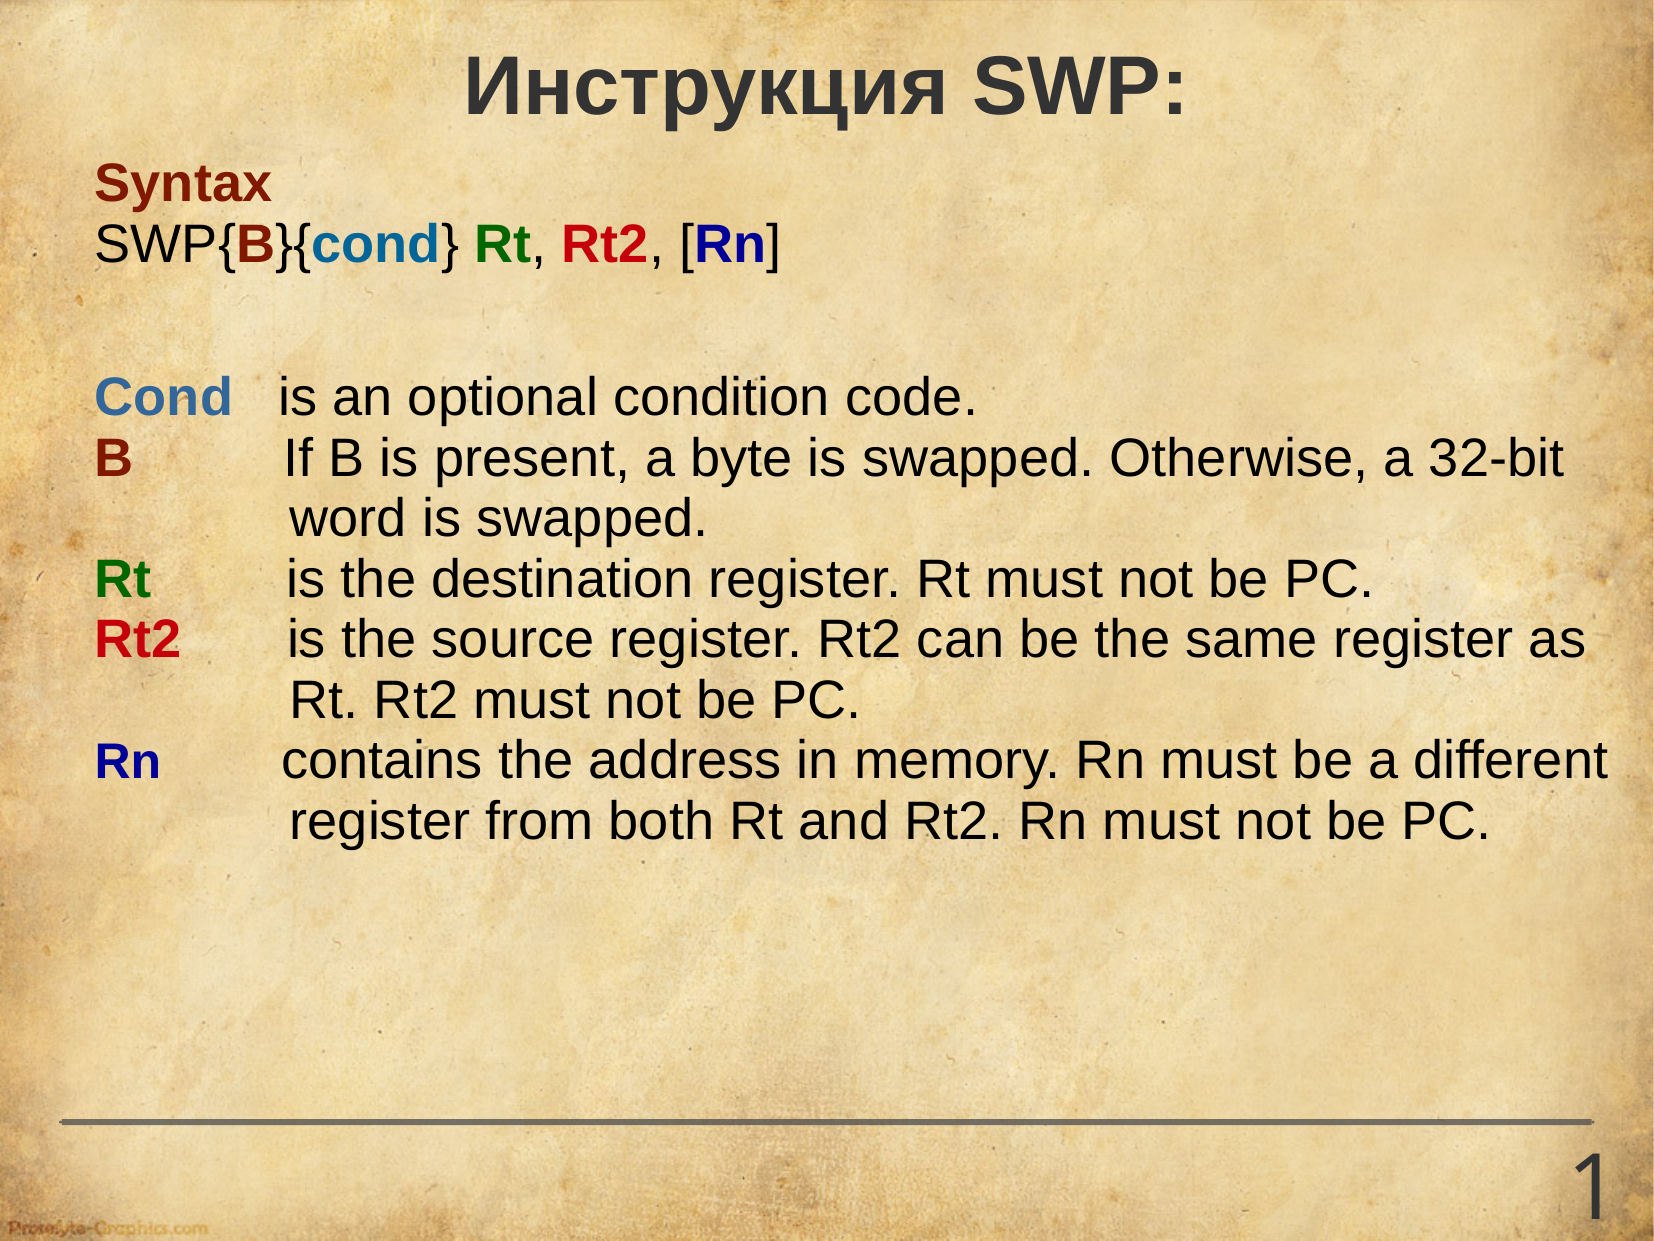

# Инструкция SWP:
Syntax
SWP{B}{cond} Rt, Rt2, [Rn]
Сond is an optional condition code.
B If B is present, a byte is swapped. Otherwise, a 32-bit
 word is swapped.
Rt is the destination register. Rt must not be PC.
Rt2 is the source register. Rt2 can be the same register as
 Rt. Rt2 must not be PC.
Rn contains the address in memory. Rn must be a different
 register from both Rt and Rt2. Rn must not be PC.